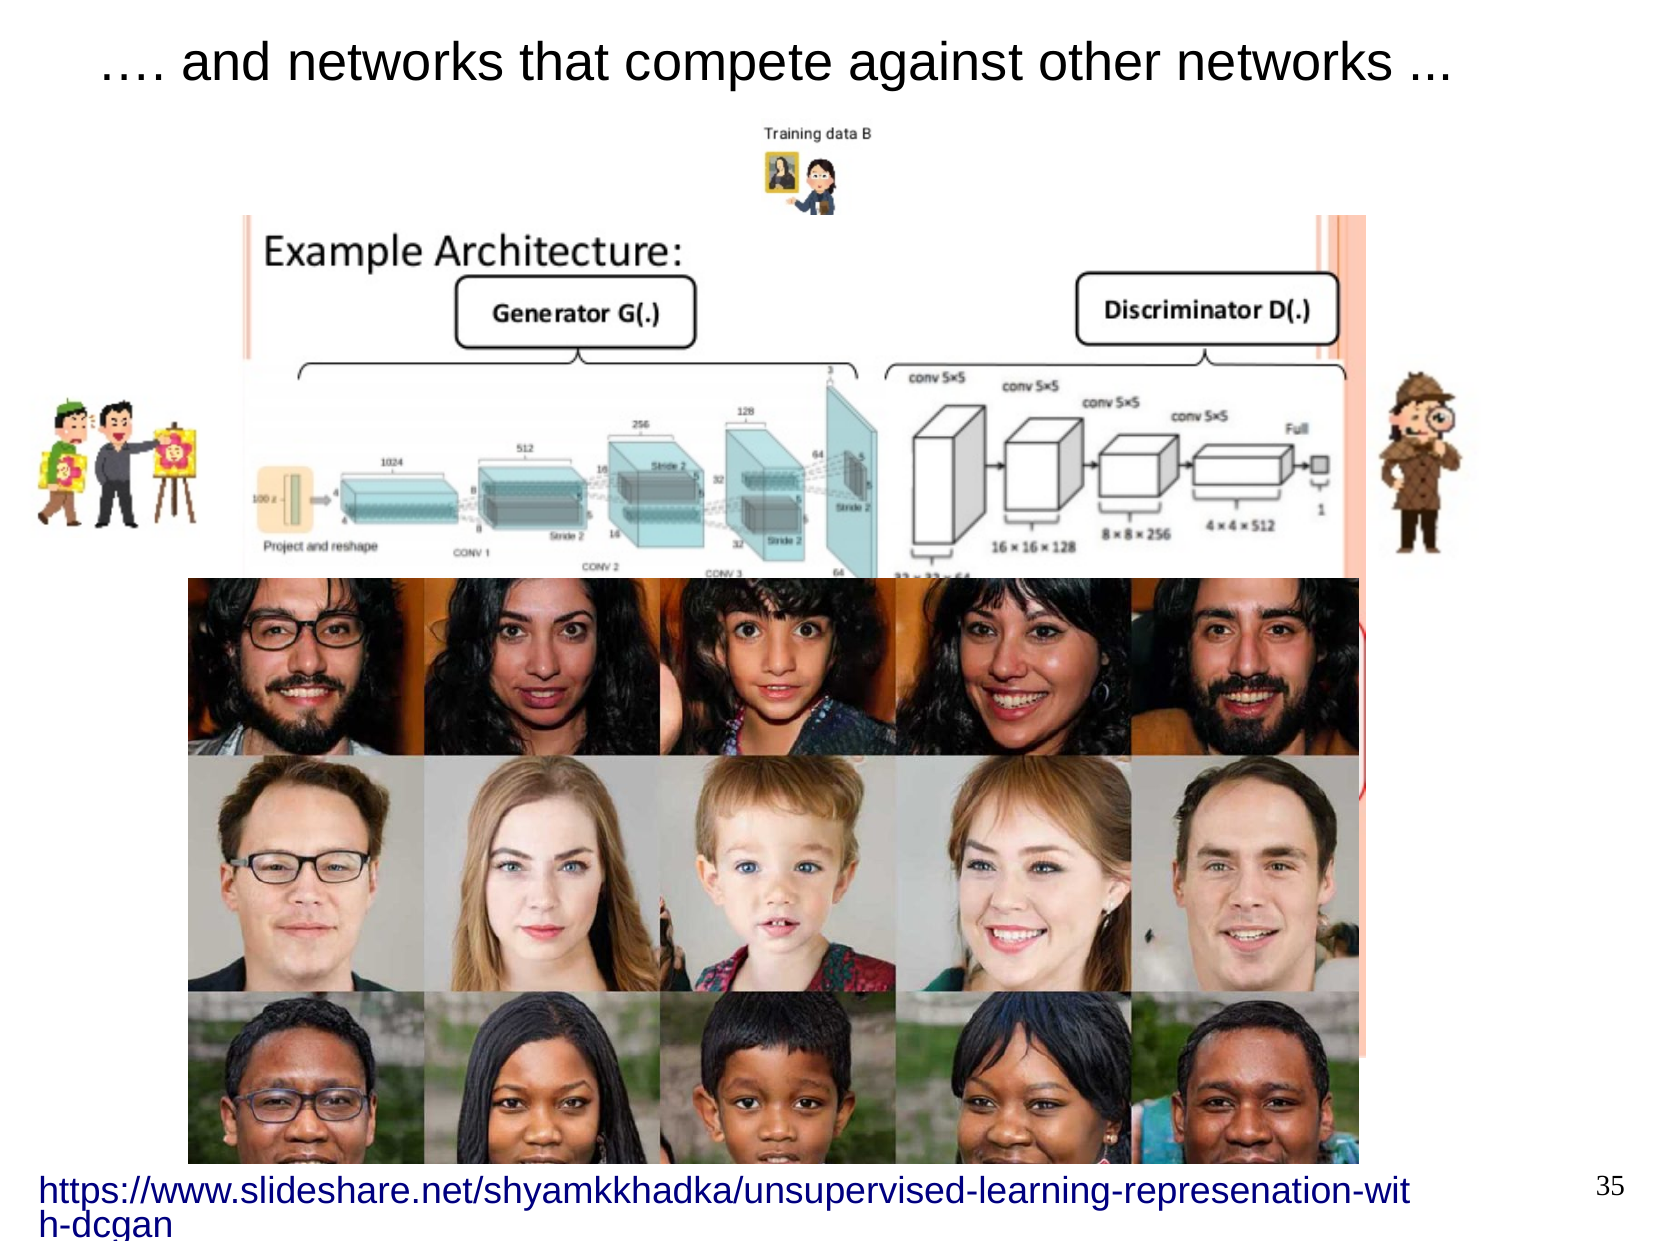

…. and networks that compete against other networks ...
https://www.slideshare.net/shyamkkhadka/unsupervised-learning-represenation-with-dcgan
35